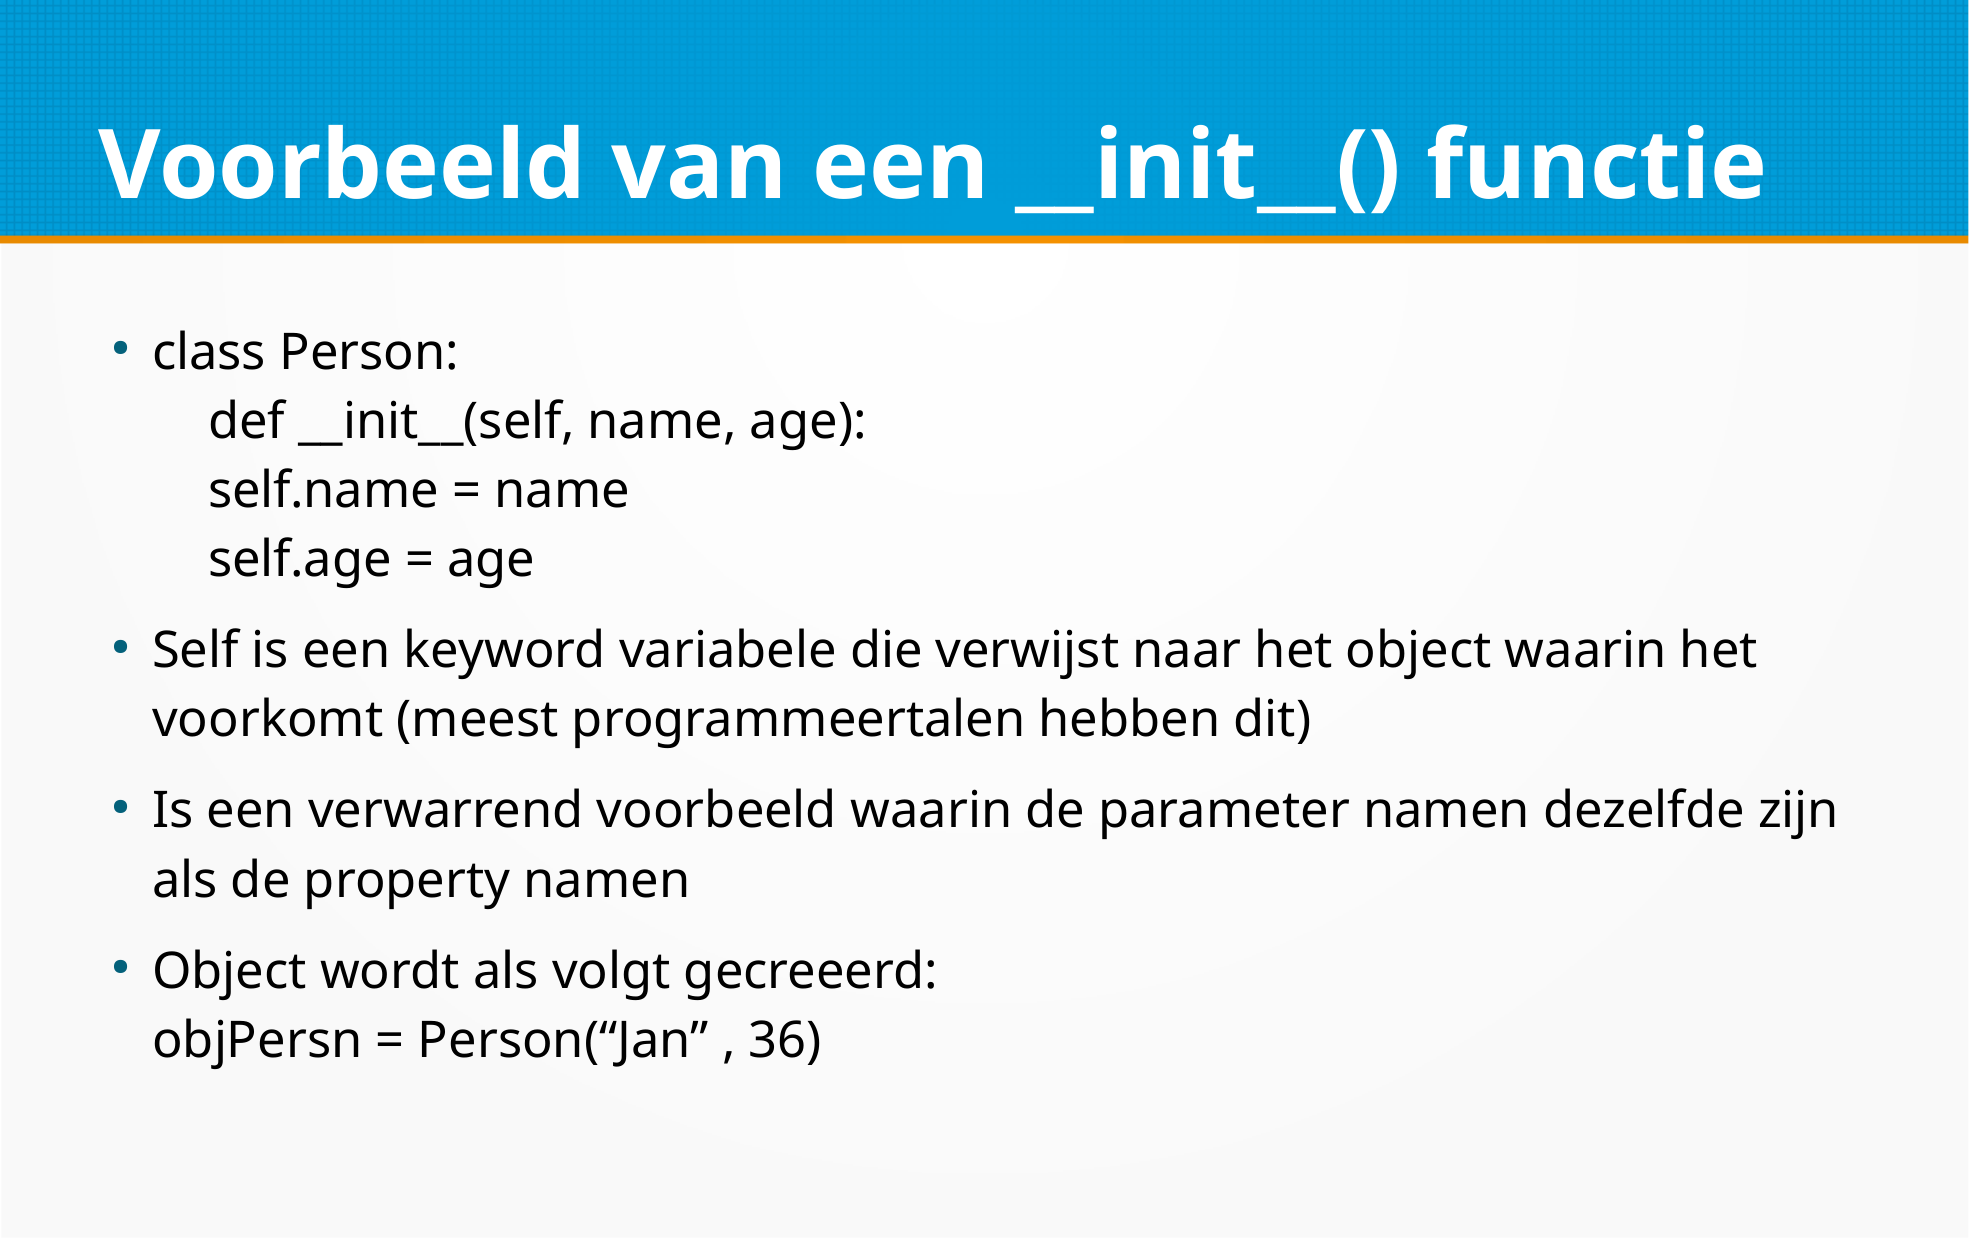

# Voorbeeld van een __init__() functie
class Person:
	def __init__(self, name, age):
	self.name = name
	self.age = age
Self is een keyword variabele die verwijst naar het object waarin het voorkomt (meest programmeertalen hebben dit)
Is een verwarrend voorbeeld waarin de parameter namen dezelfde zijn als de property namen
Object wordt als volgt gecreeerd:
objPersn = Person(“Jan” , 36)